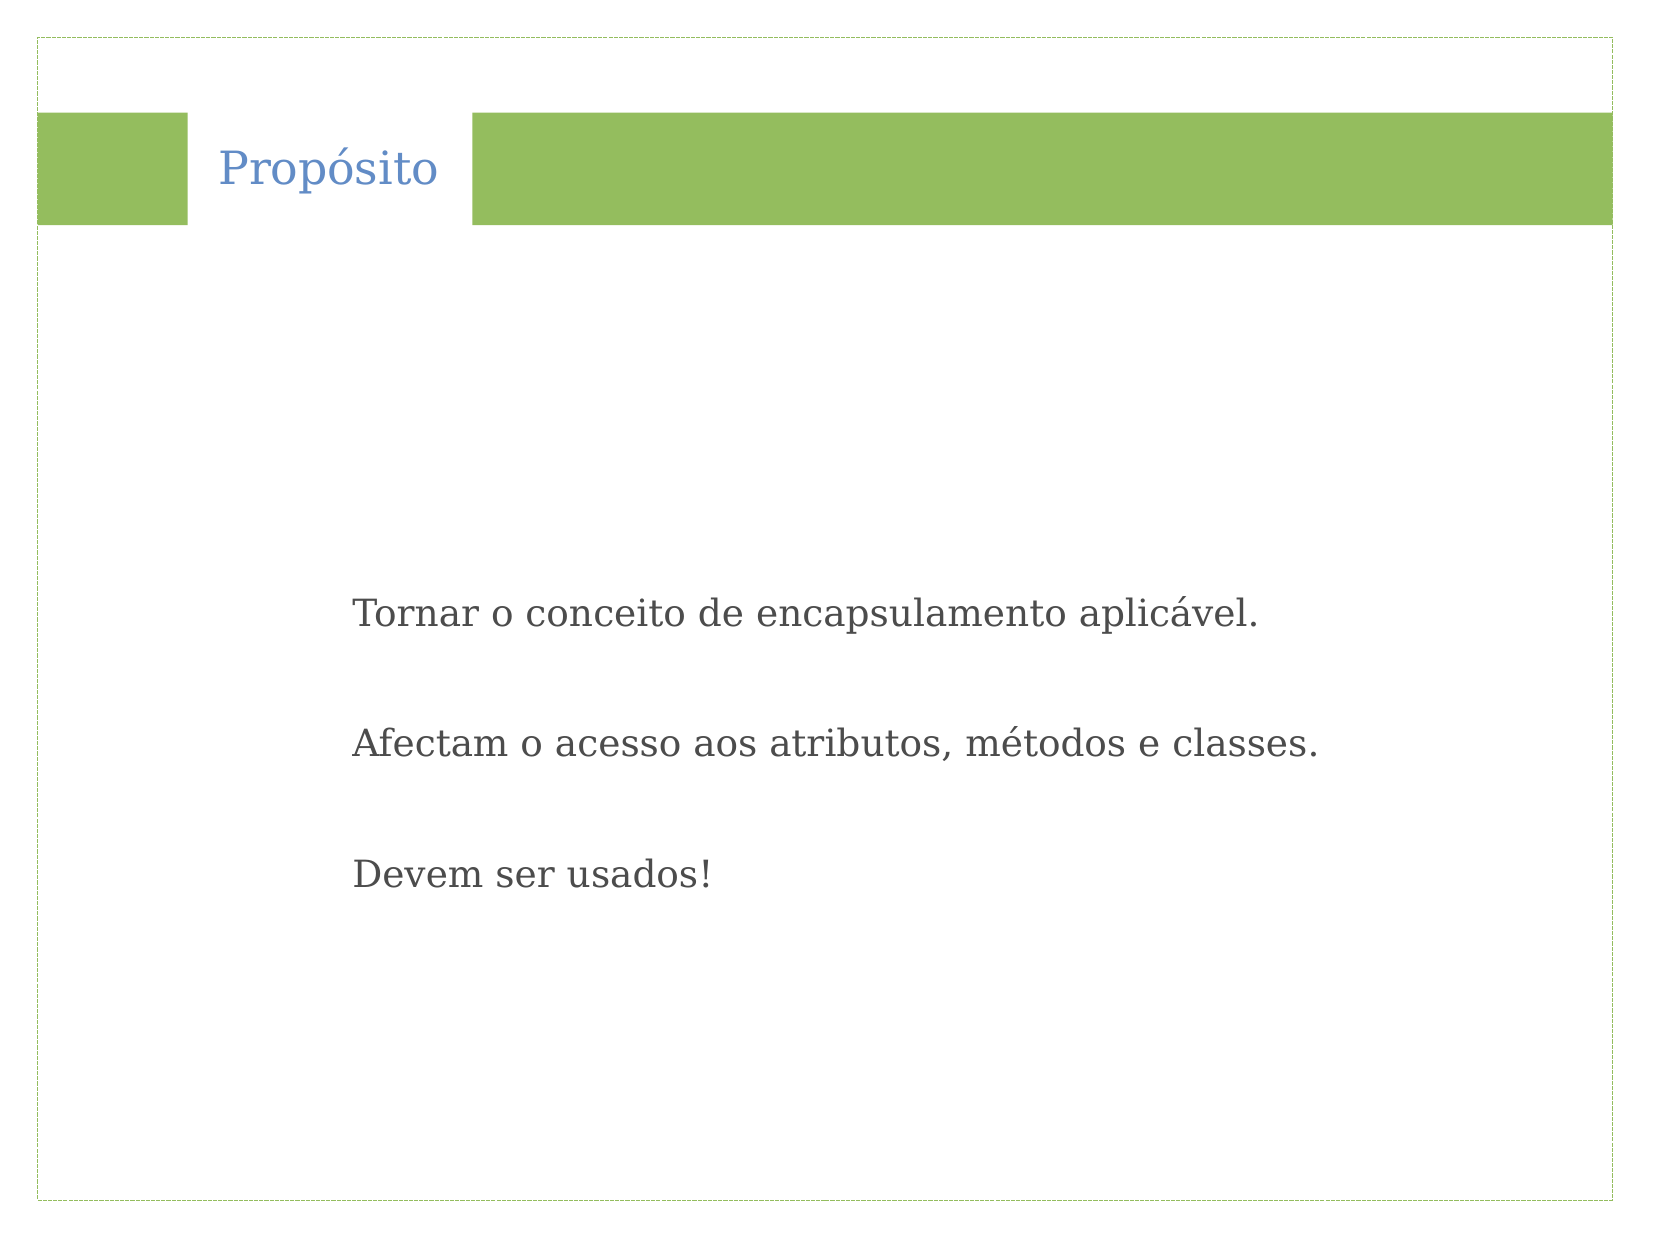

Propósito
Tornar o conceito de encapsulamento aplicável.
Afectam o acesso aos atributos, métodos e classes.
Devem ser usados!